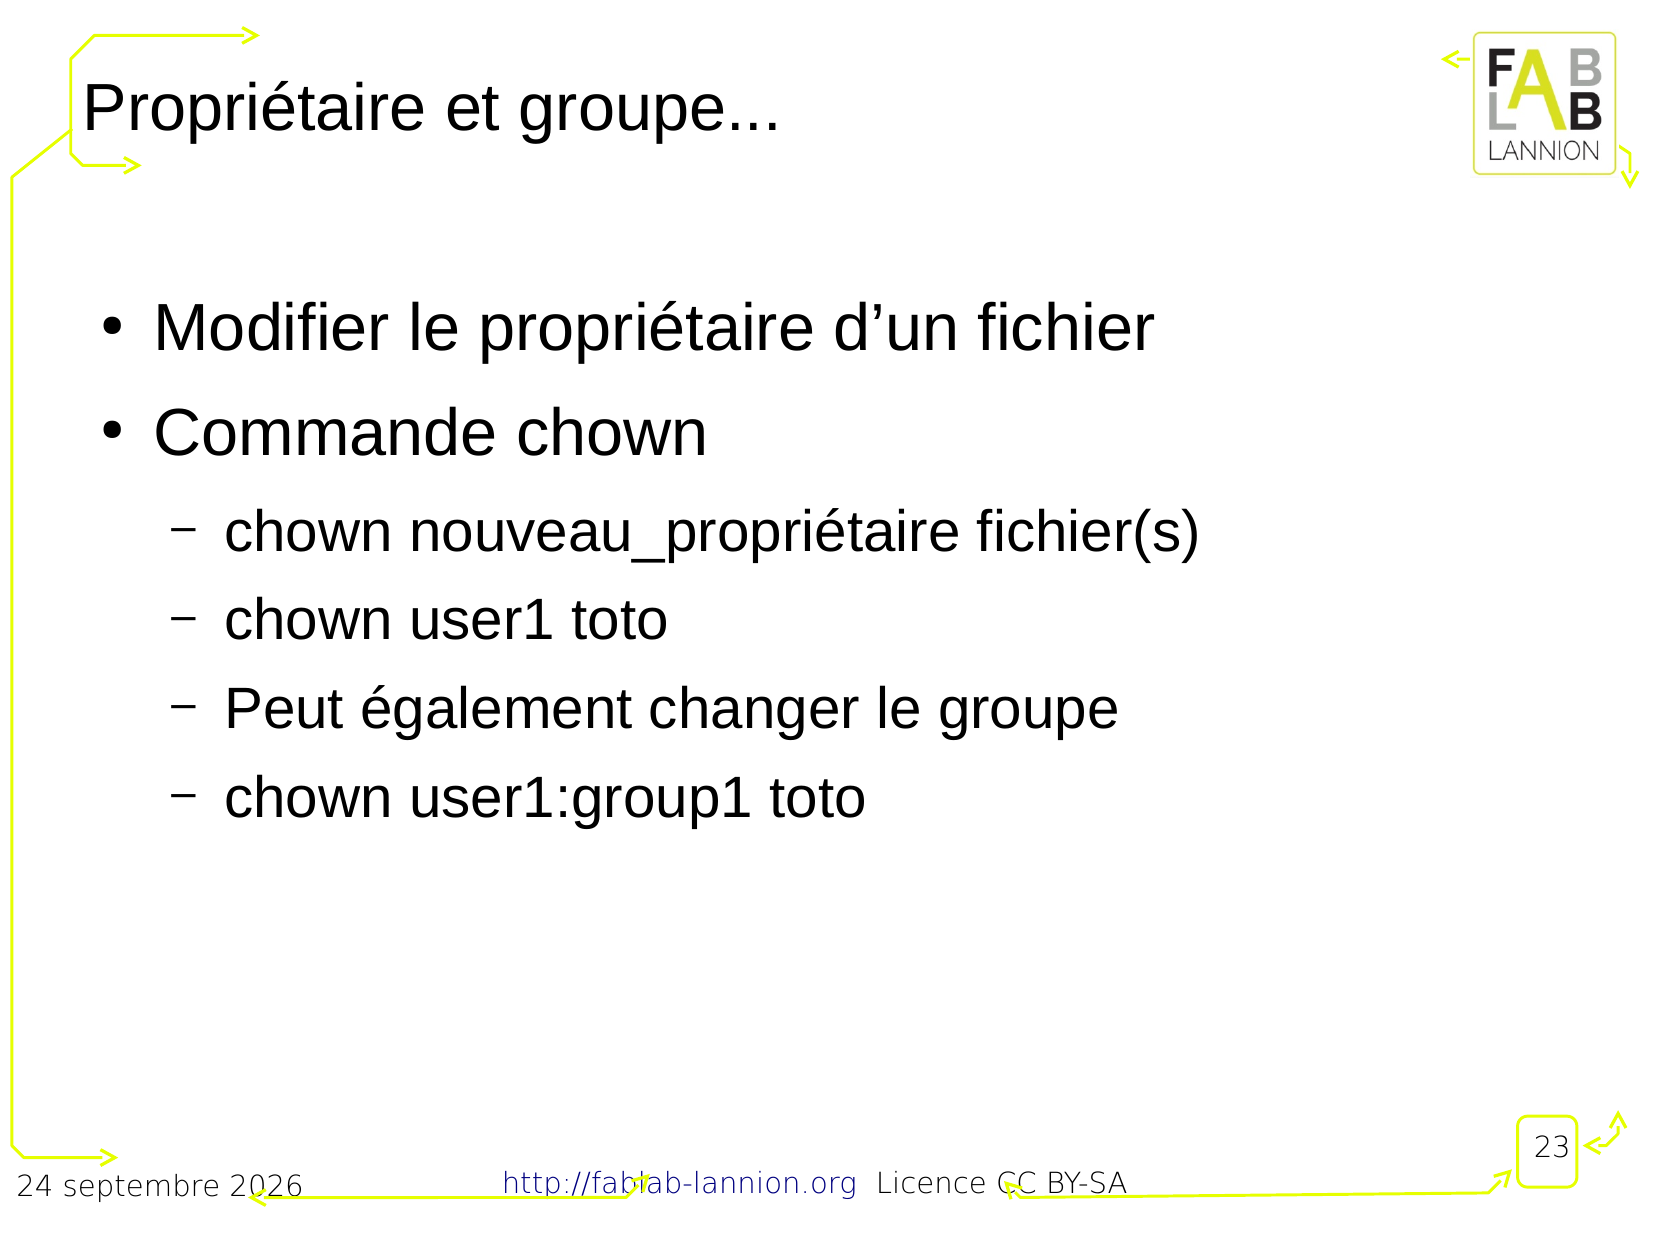

# Propriétaire et groupe...
Modifier le propriétaire d’un fichier
Commande chown
chown nouveau_propriétaire fichier(s)
chown user1 toto
Peut également changer le groupe
chown user1:group1 toto
23